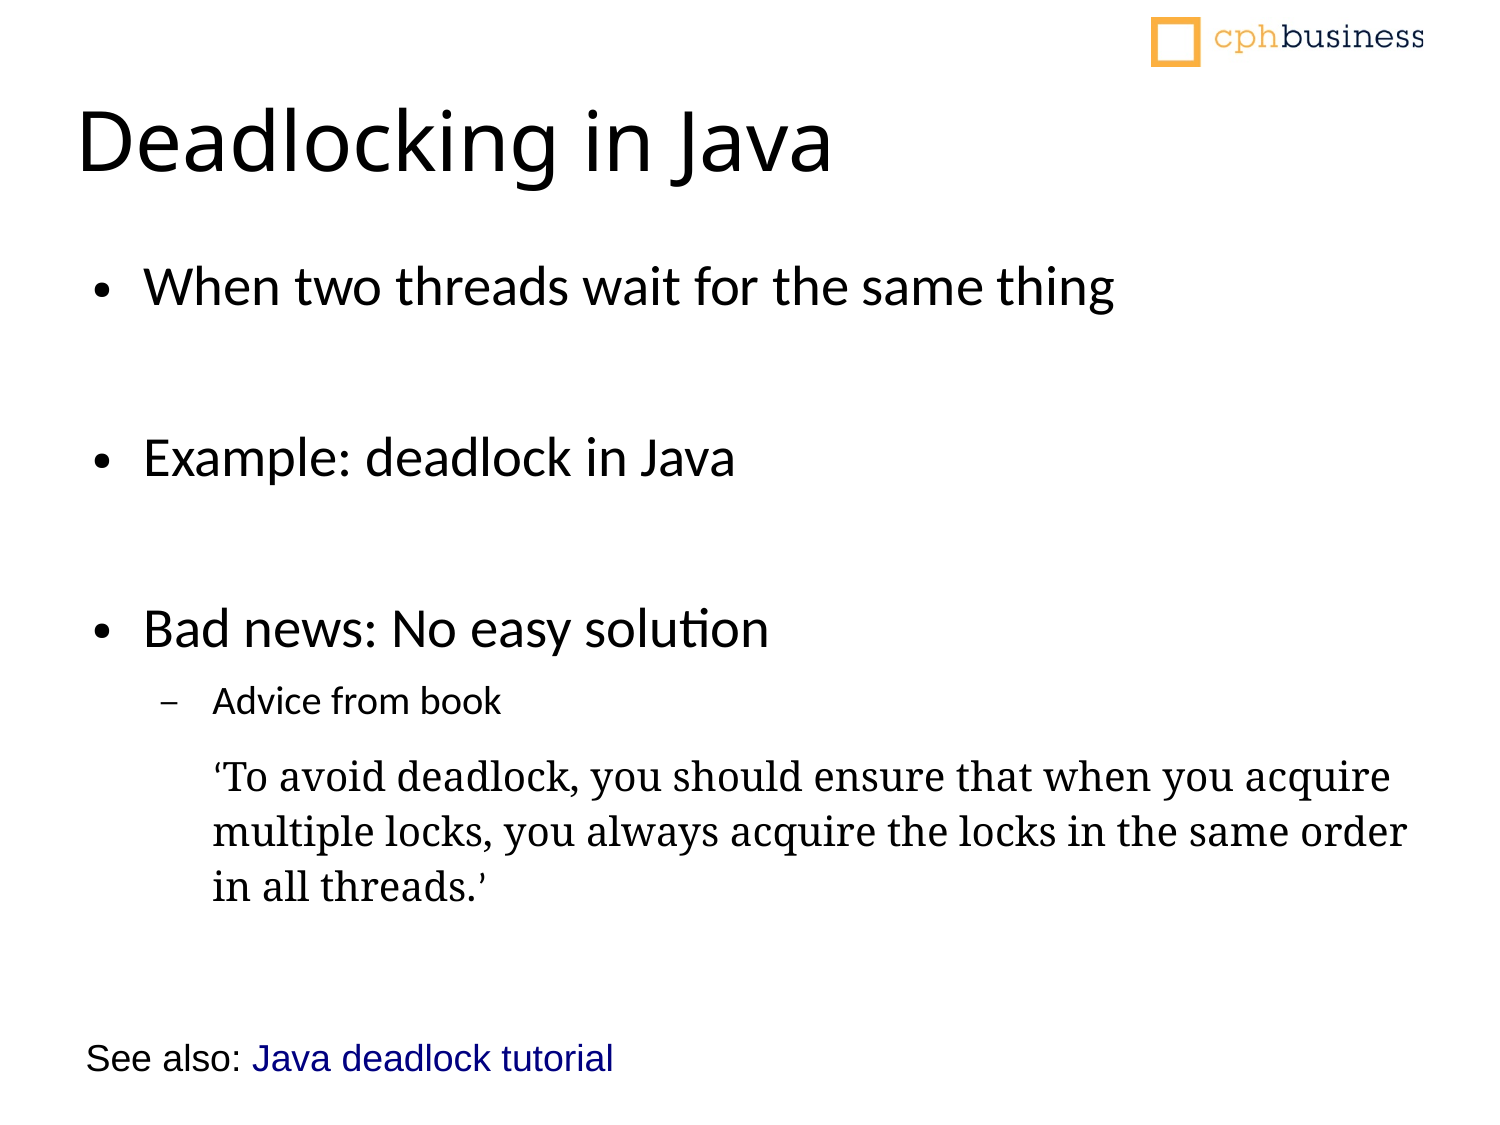

# Deadlocking in Java
When two threads wait for the same thing
Example: deadlock in Java
Bad news: No easy solution
Advice from book
‘To avoid deadlock, you should ensure that when you acquire multiple locks, you always acquire the locks in the same order in all threads.’
See also: Java deadlock tutorial